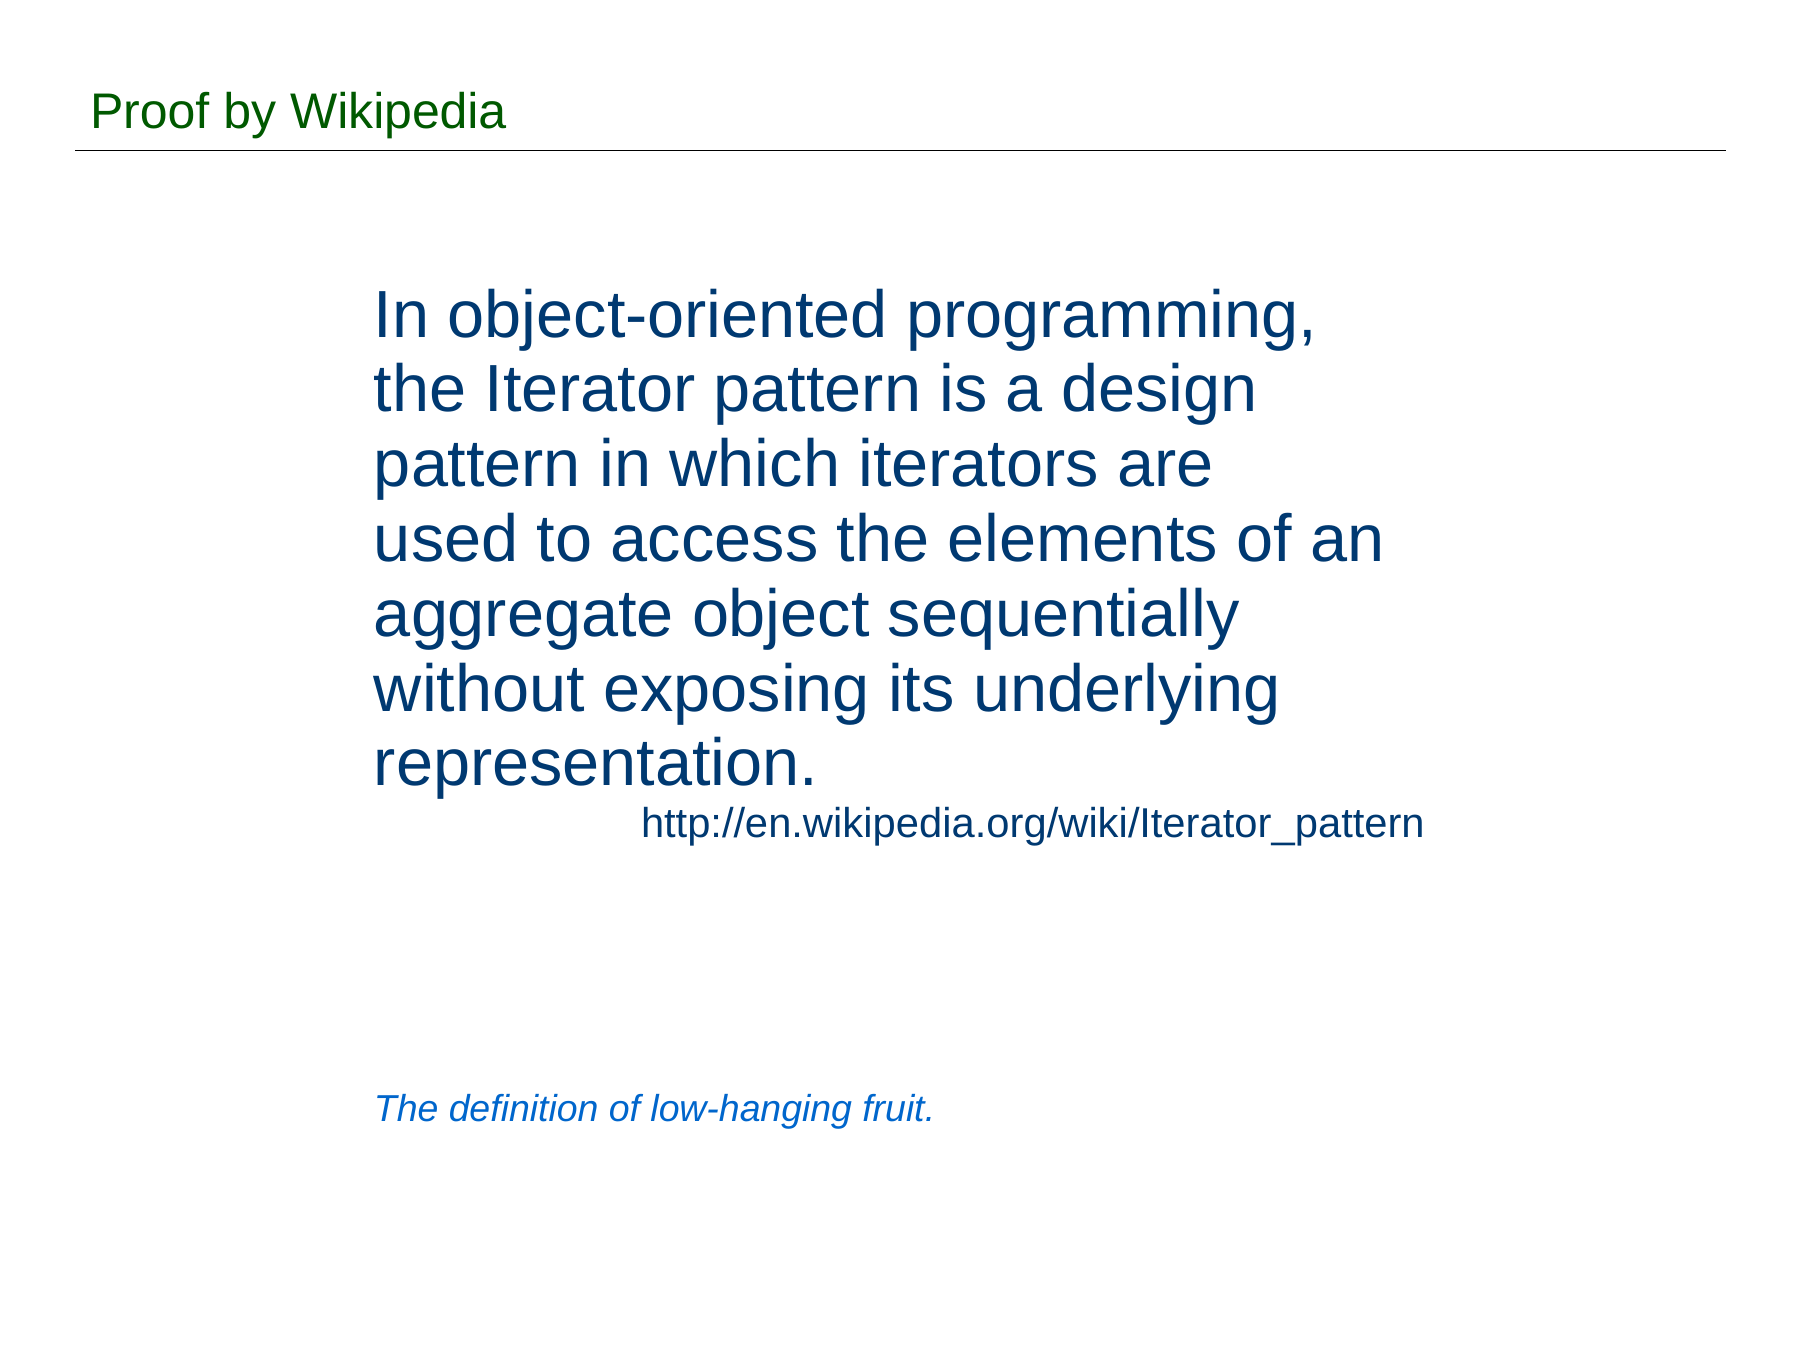

# Proof by Wikipedia
In object-oriented programming, the Iterator pattern is a design pattern in which iterators are
used to access the elements of an aggregate object sequentially without exposing its underlying representation.
http://en.wikipedia.org/wiki/Iterator_pattern
The definition of low-hanging fruit.